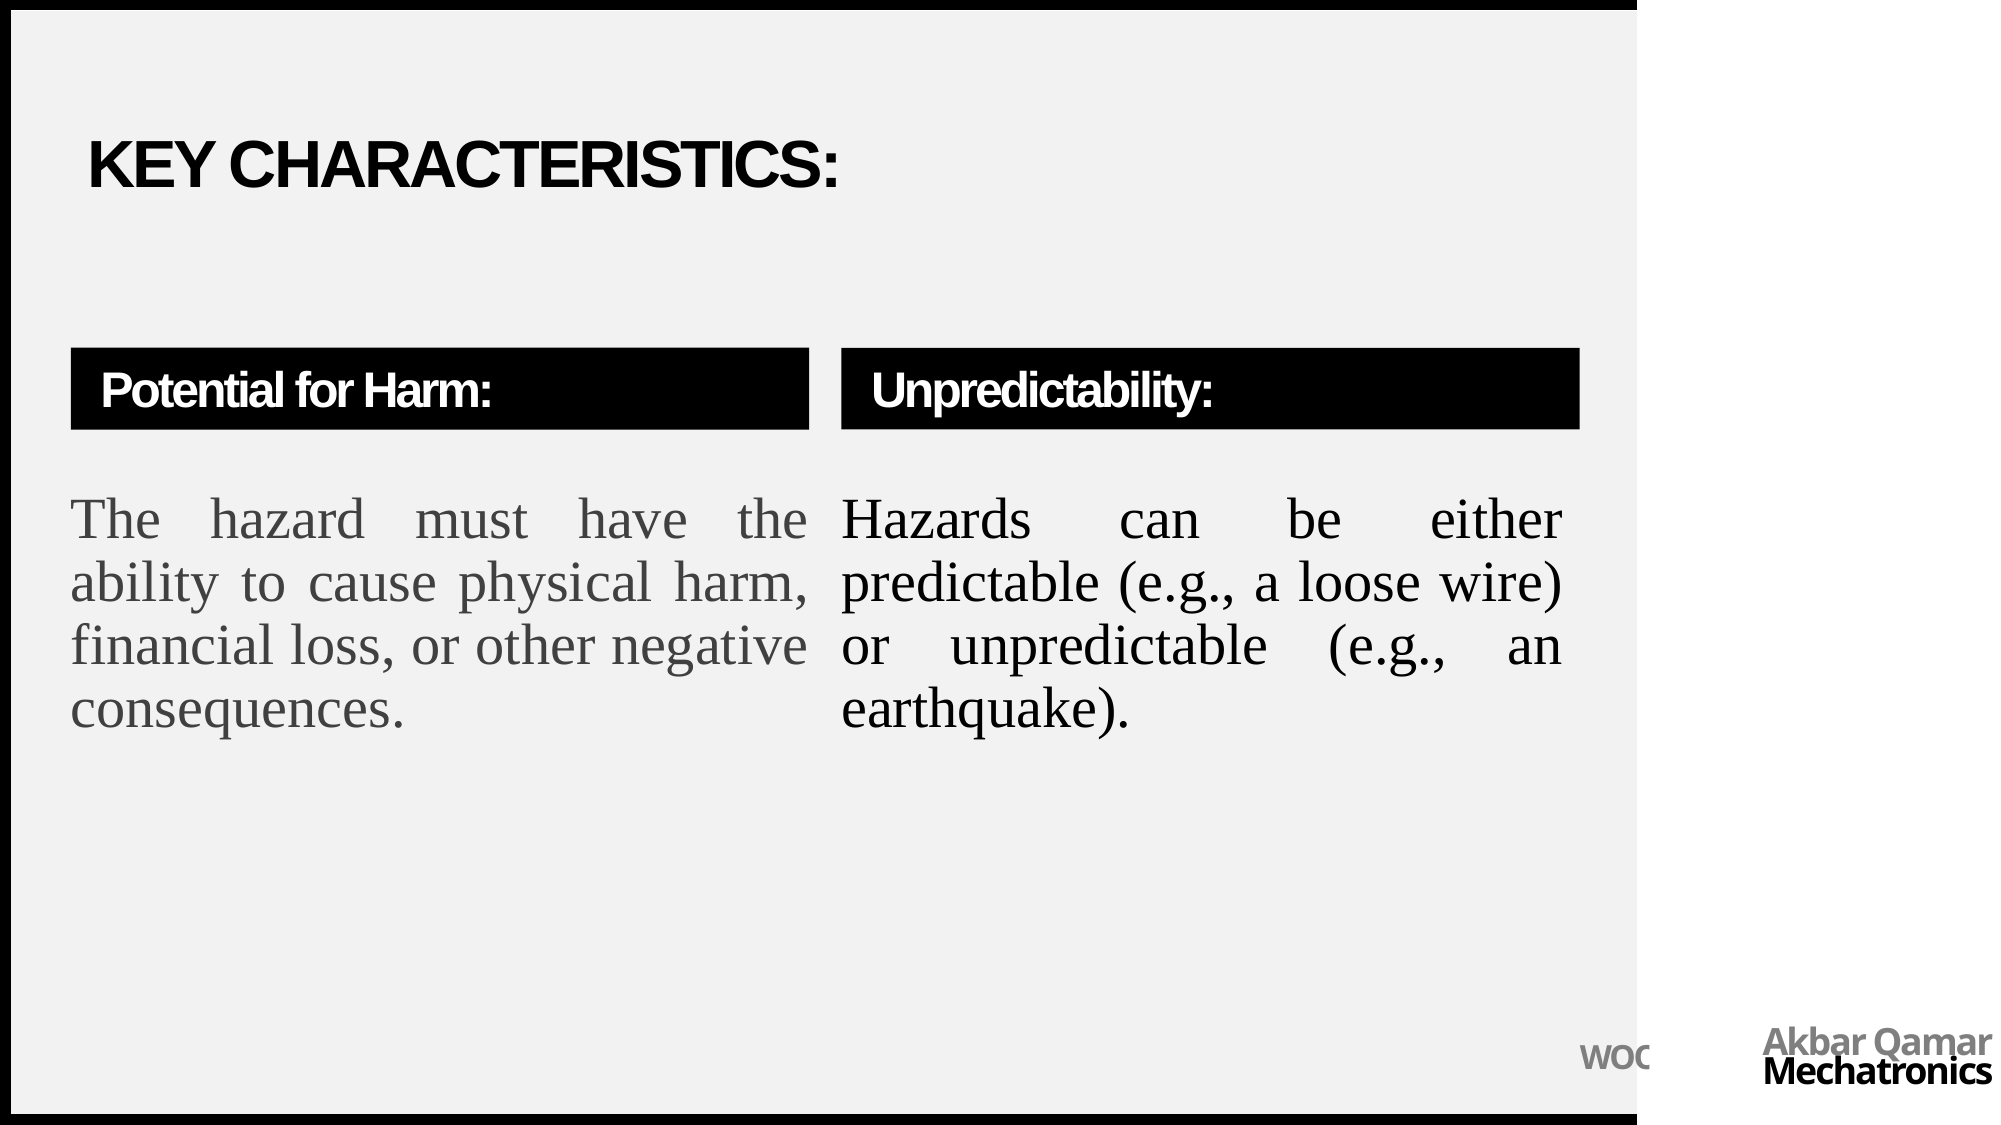

# Key Characteristics:
Potential for Harm:
Unpredictability:
Hazards can be either predictable (e.g., a loose wire) or unpredictable (e.g., an earthquake).
The hazard must have the ability to cause physical harm, financial loss, or other negative consequences.
Akbar Qamar
Mechatronics